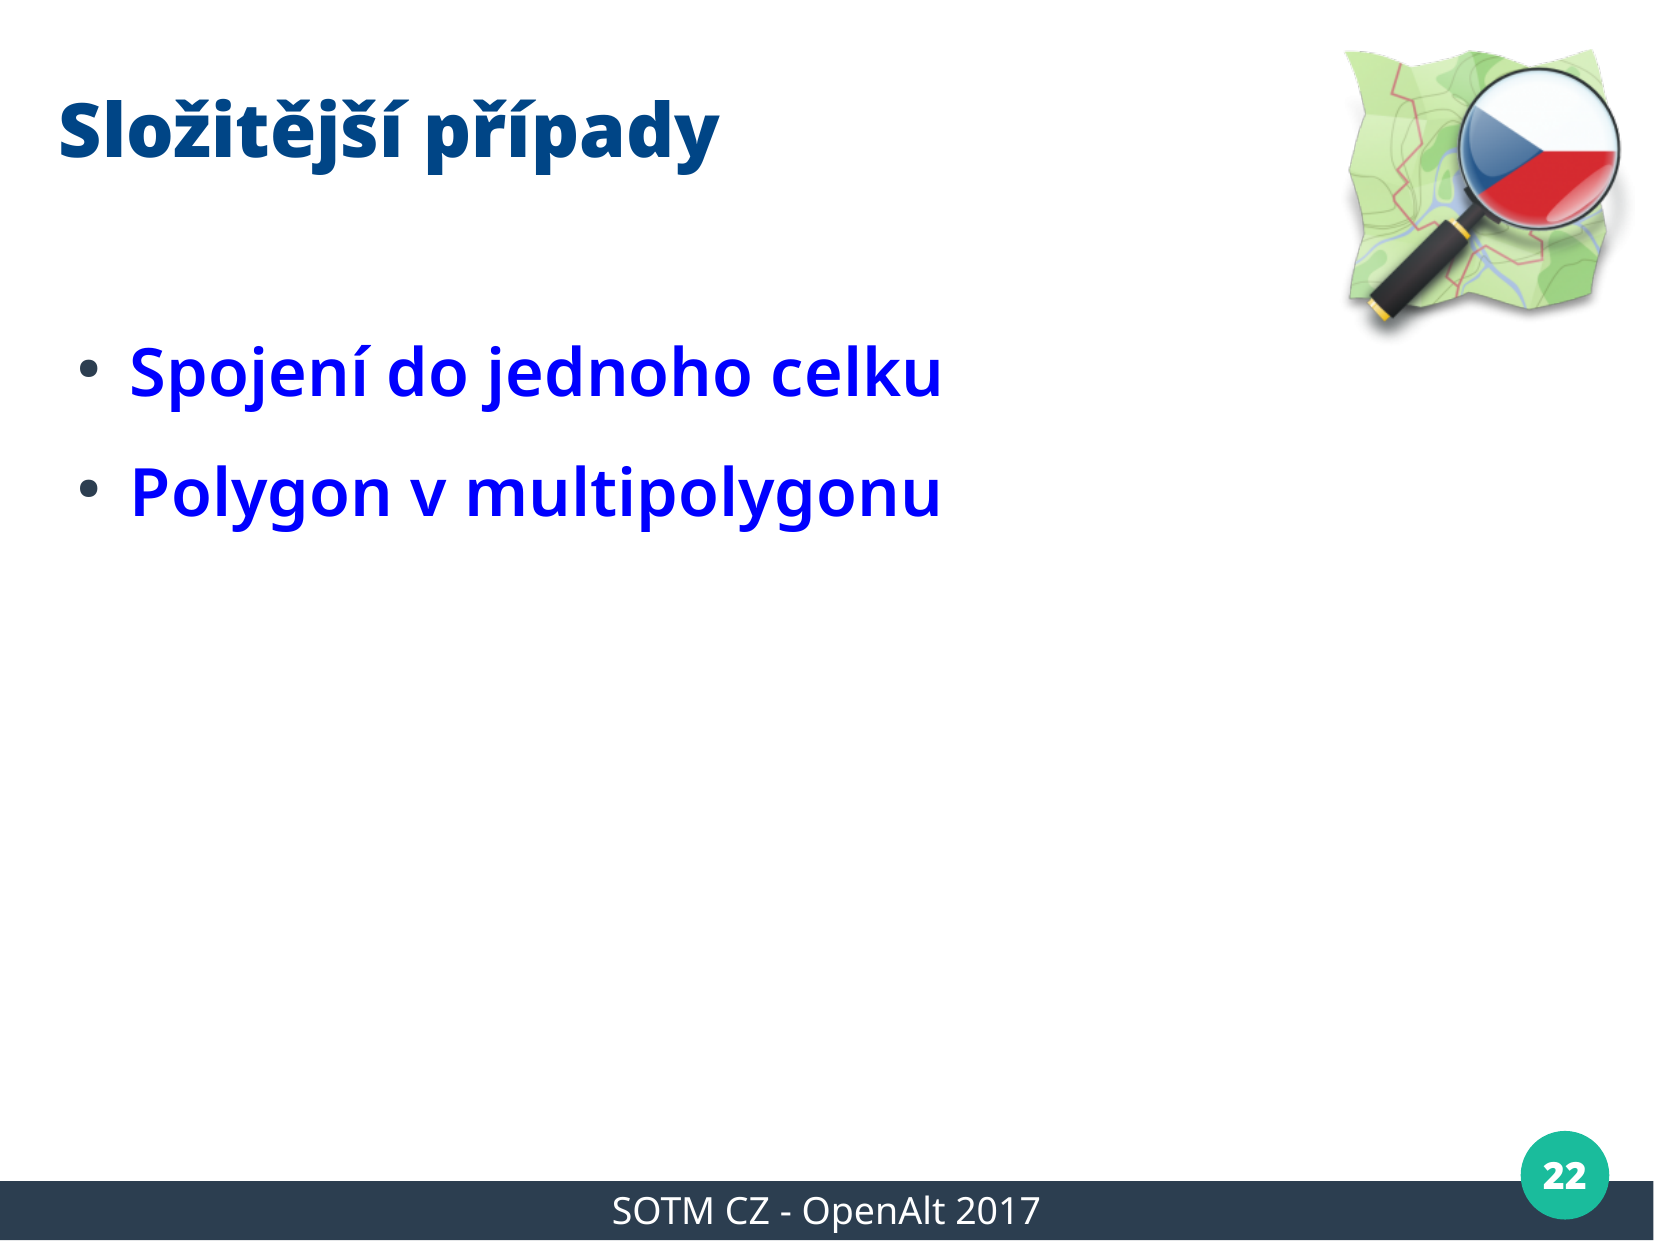

# Složitější případy
Spojení do jednoho celku
Polygon v multipolygonu
22
SOTM CZ - OpenAlt 2017